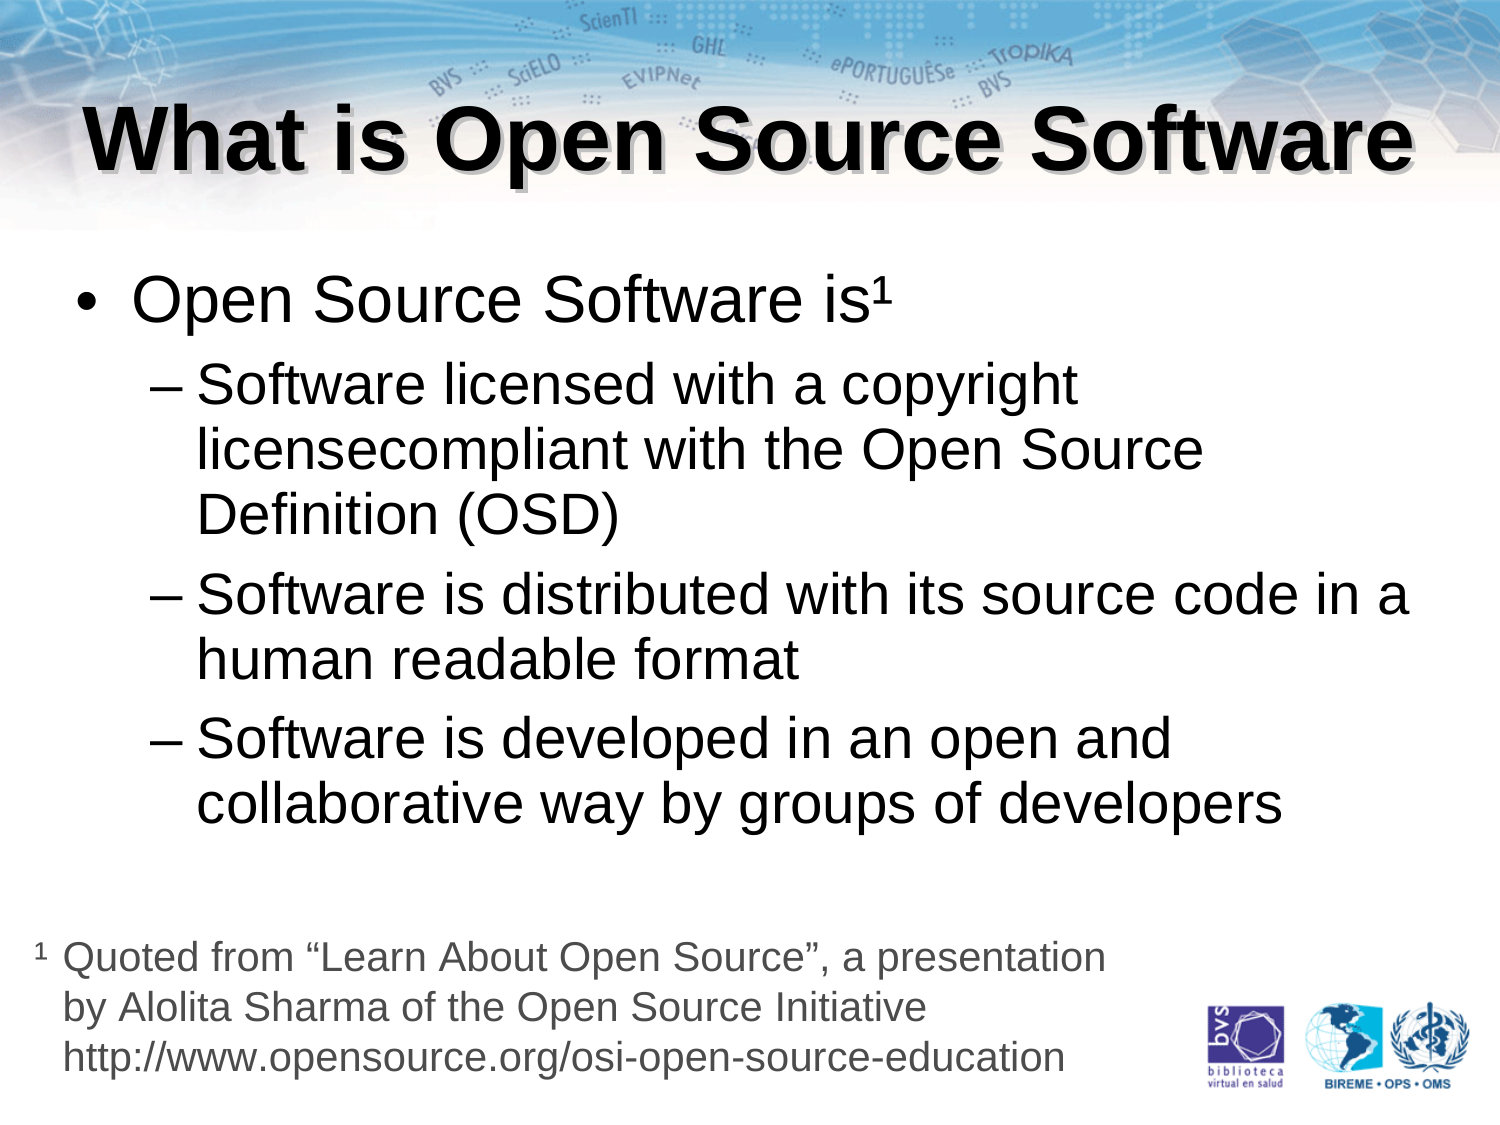

# What is Open Source Software
Open Source Software is¹
Software licensed with a copyright licensecompliant with the Open Source Definition (OSD)
Software is distributed with its source code in a human readable format
Software is developed in an open and collaborative way by groups of developers
¹ 	Quoted from “Learn About Open Source”, a presentation
by Alolita Sharma of the Open Source Initiative
http://www.opensource.org/osi-open-source-education